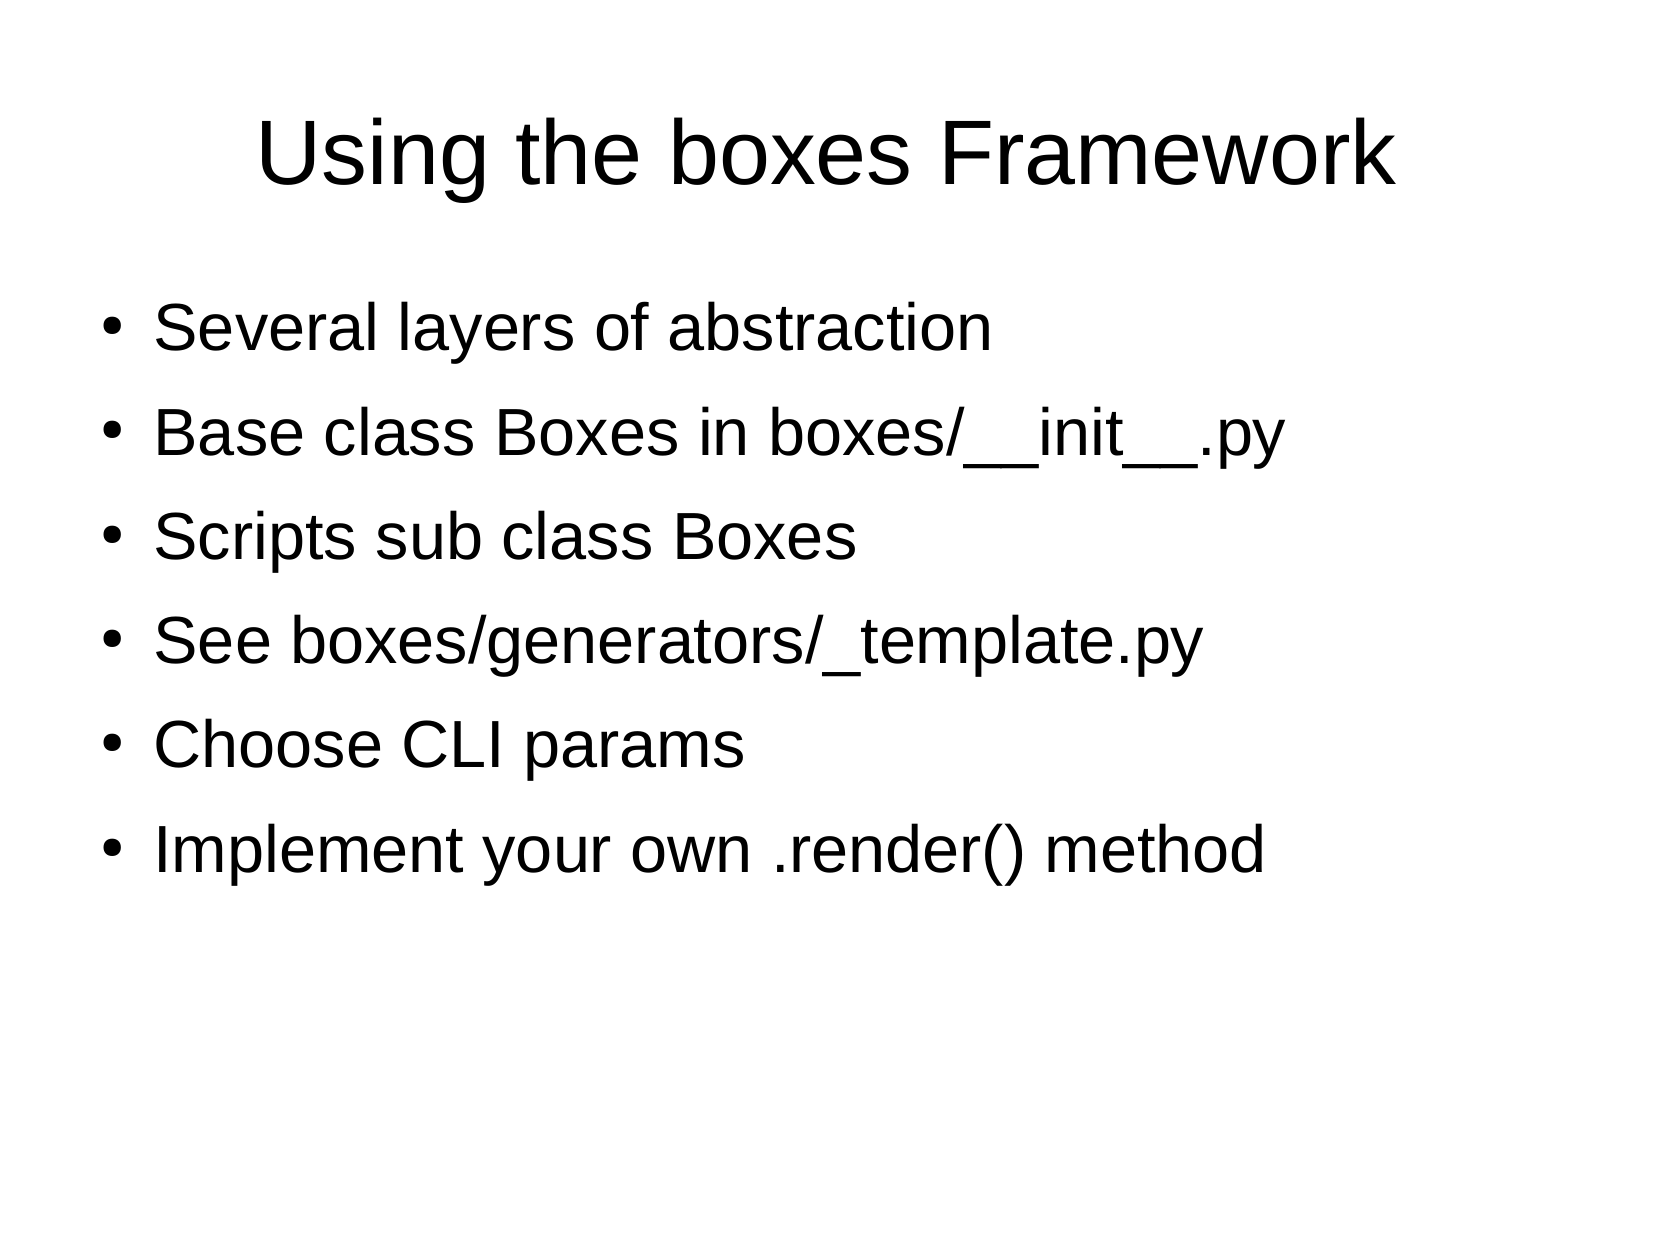

# Using the boxes Framework
Several layers of abstraction
Base class Boxes in boxes/__init__.py
Scripts sub class Boxes
See boxes/generators/_template.py
Choose CLI params
Implement your own .render() method